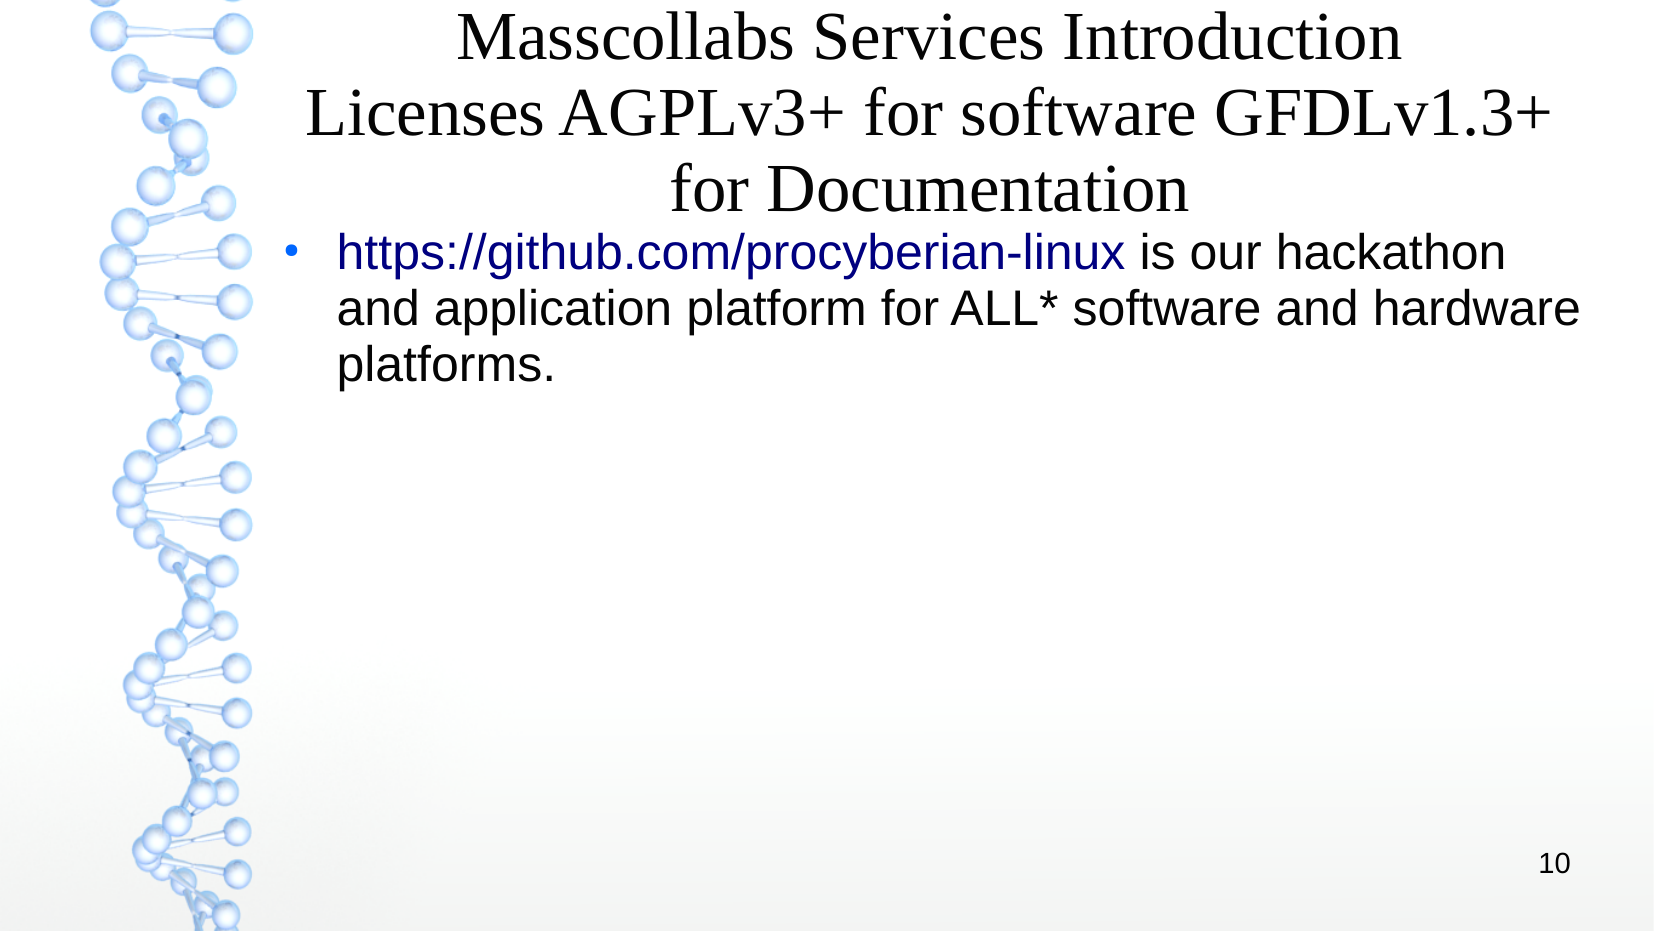

# Masscollabs Services Introduction Licenses AGPLv3+ for software GFDLv1.3+ for Documentation
https://github.com/procyberian-linux is our hackathon and application platform for ALL* software and hardware platforms.
10